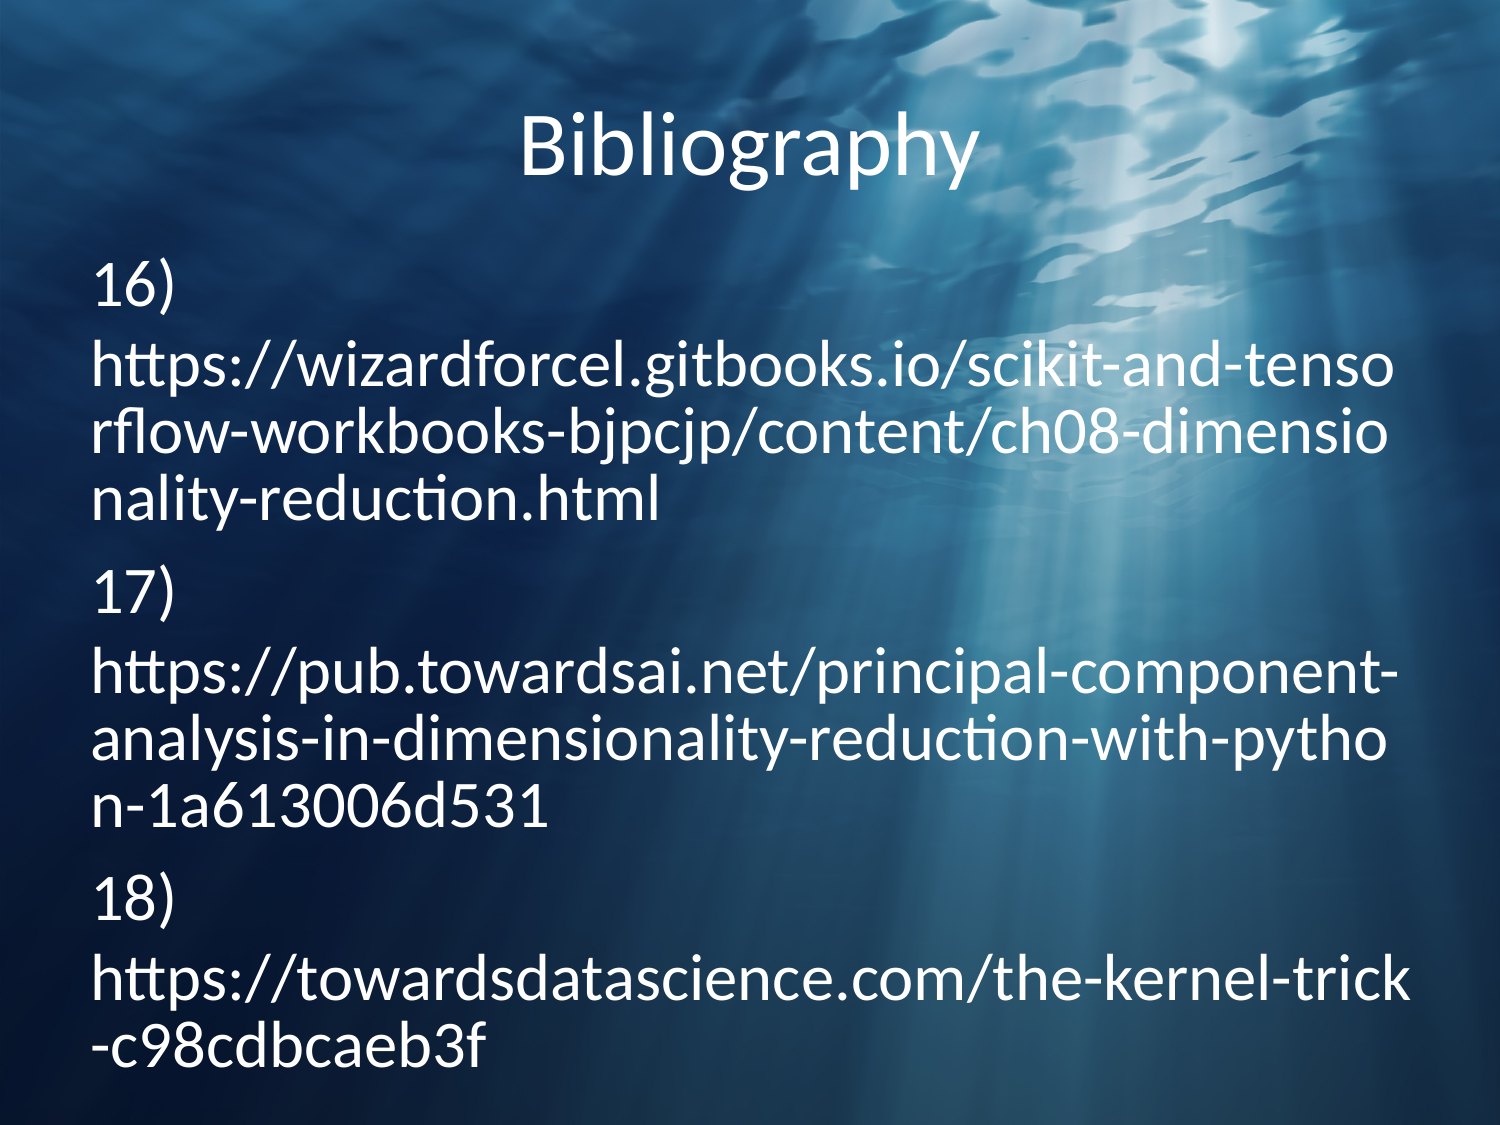

# Bibliography
16) https://wizardforcel.gitbooks.io/scikit-and-tensorflow-workbooks-bjpcjp/content/ch08-dimensionality-reduction.html
17) https://pub.towardsai.net/principal-component-analysis-in-dimensionality-reduction-with-python-1a613006d531
18) https://towardsdatascience.com/the-kernel-trick-c98cdbcaeb3f